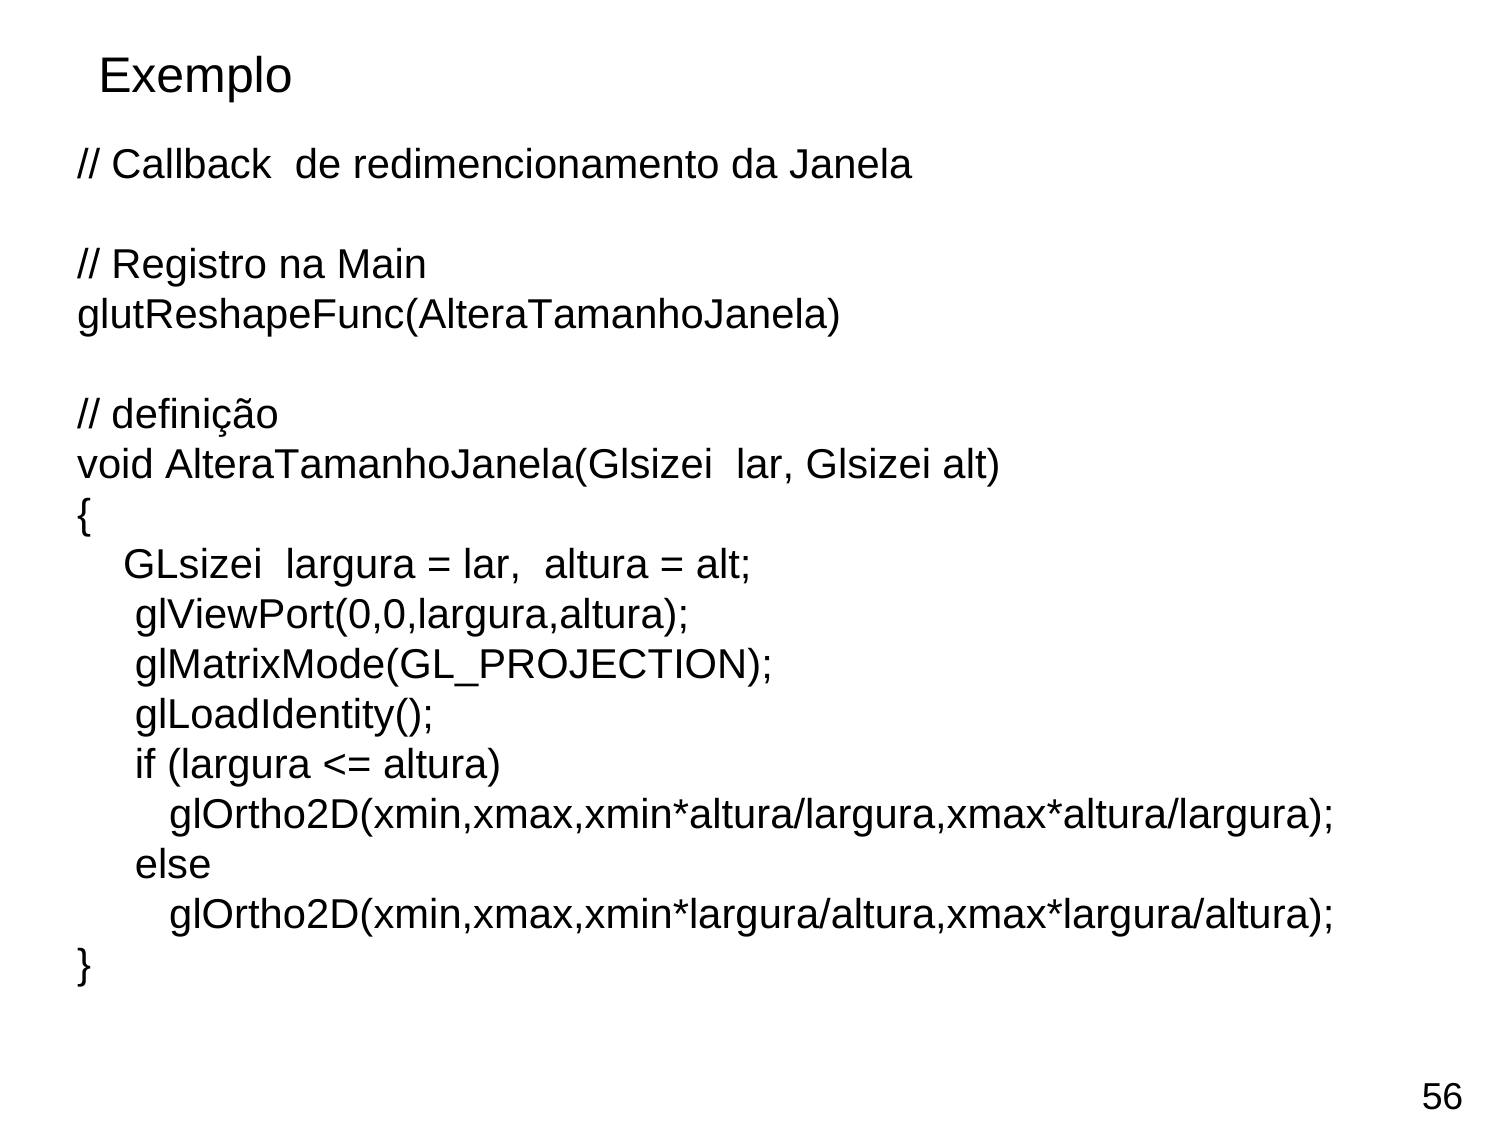

Exemplo
// Callback de redimencionamento da Janela
// Registro na Main
glutReshapeFunc(AlteraTamanhoJanela)
// definição
void AlteraTamanhoJanela(Glsizei lar, Glsizei alt)
{
 GLsizei largura = lar, altura = alt;
 glViewPort(0,0,largura,altura);
 glMatrixMode(GL_PROJECTION);
 glLoadIdentity();
 if (largura <= altura)
 glOrtho2D(xmin,xmax,xmin*altura/largura,xmax*altura/largura);
 else
 glOrtho2D(xmin,xmax,xmin*largura/altura,xmax*largura/altura);
}
56